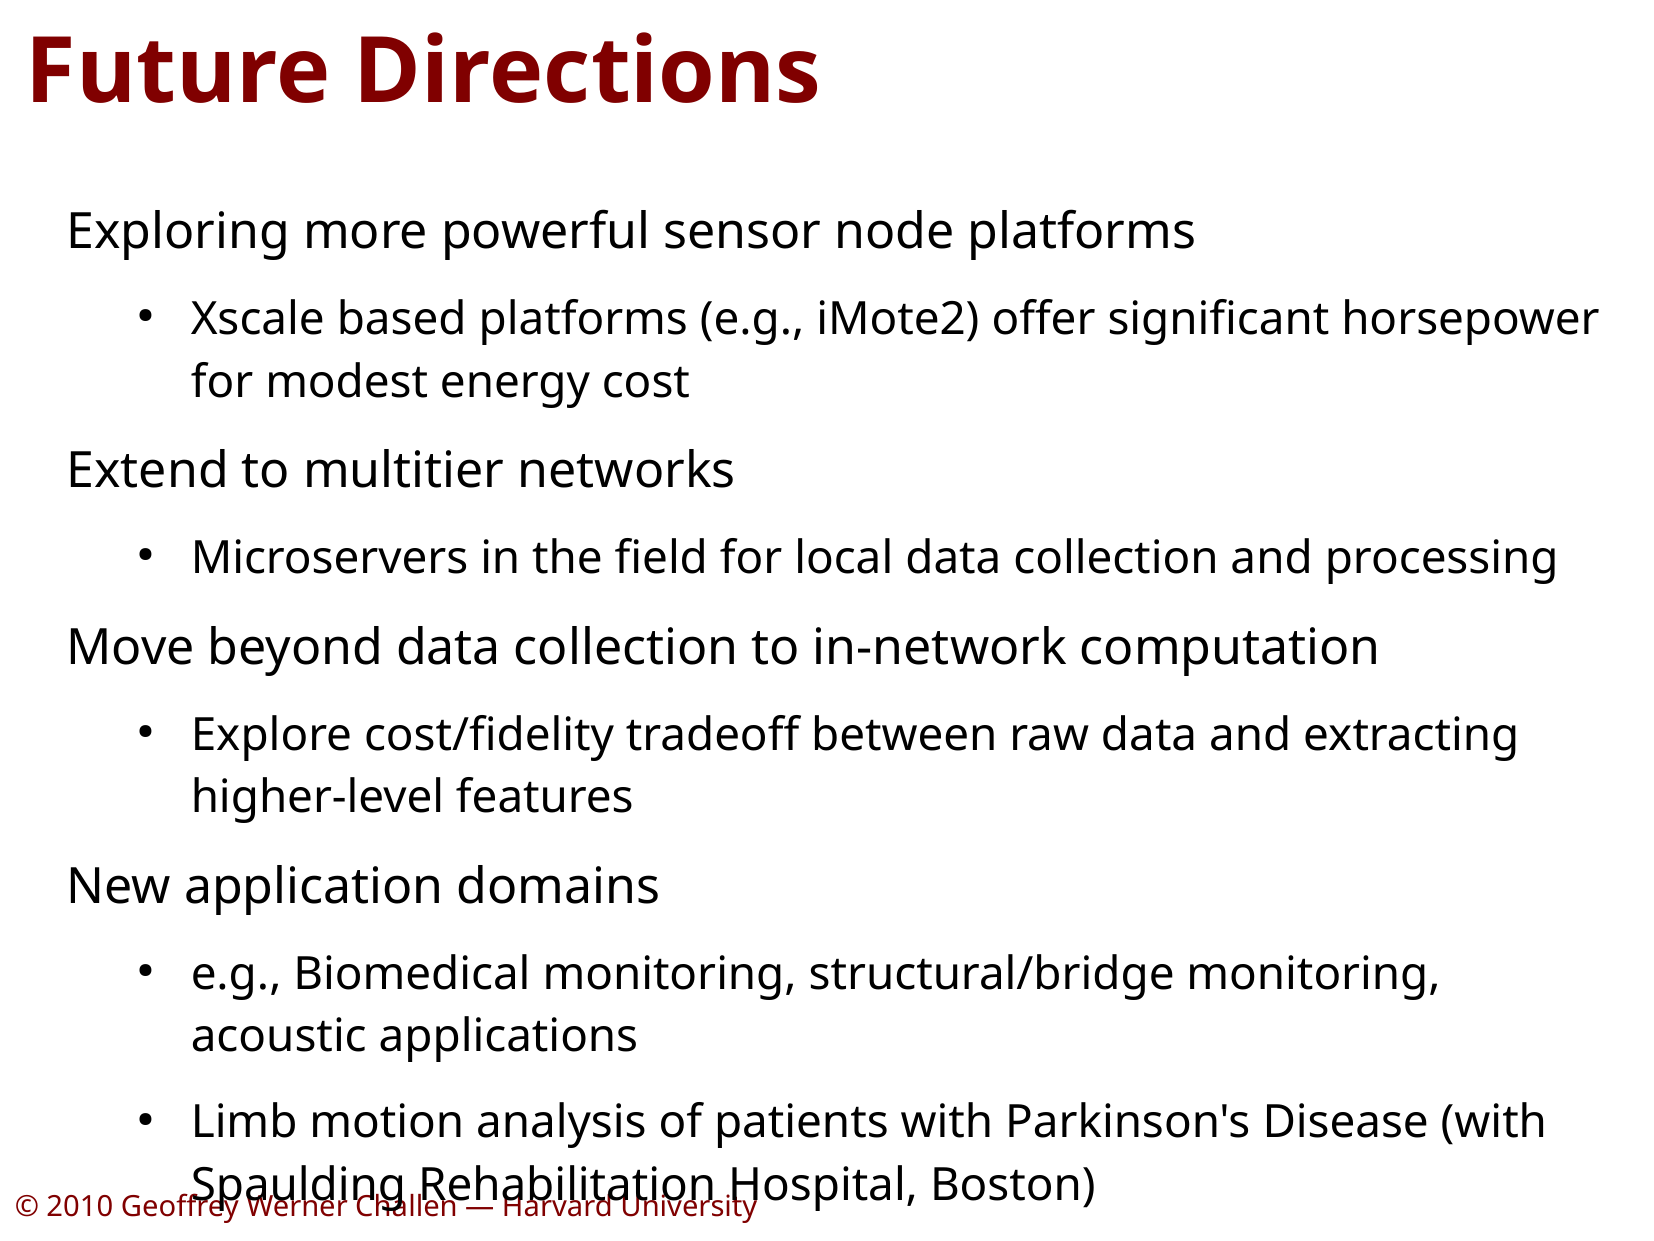

# Future Directions
Exploring more powerful sensor node platforms
Xscale based platforms (e.g., iMote2) offer significant horsepower
for modest energy cost
Extend to multitier networks
Microservers in the field for local data collection and processing
Move beyond data collection to in-network computation
Explore cost/fidelity tradeoff between raw data and extracting higher-level features
New application domains
e.g., Biomedical monitoring, structural/bridge monitoring, acoustic applications
Limb motion analysis of patients with Parkinson's Disease (with Spaulding Rehabilitation Hospital, Boston)